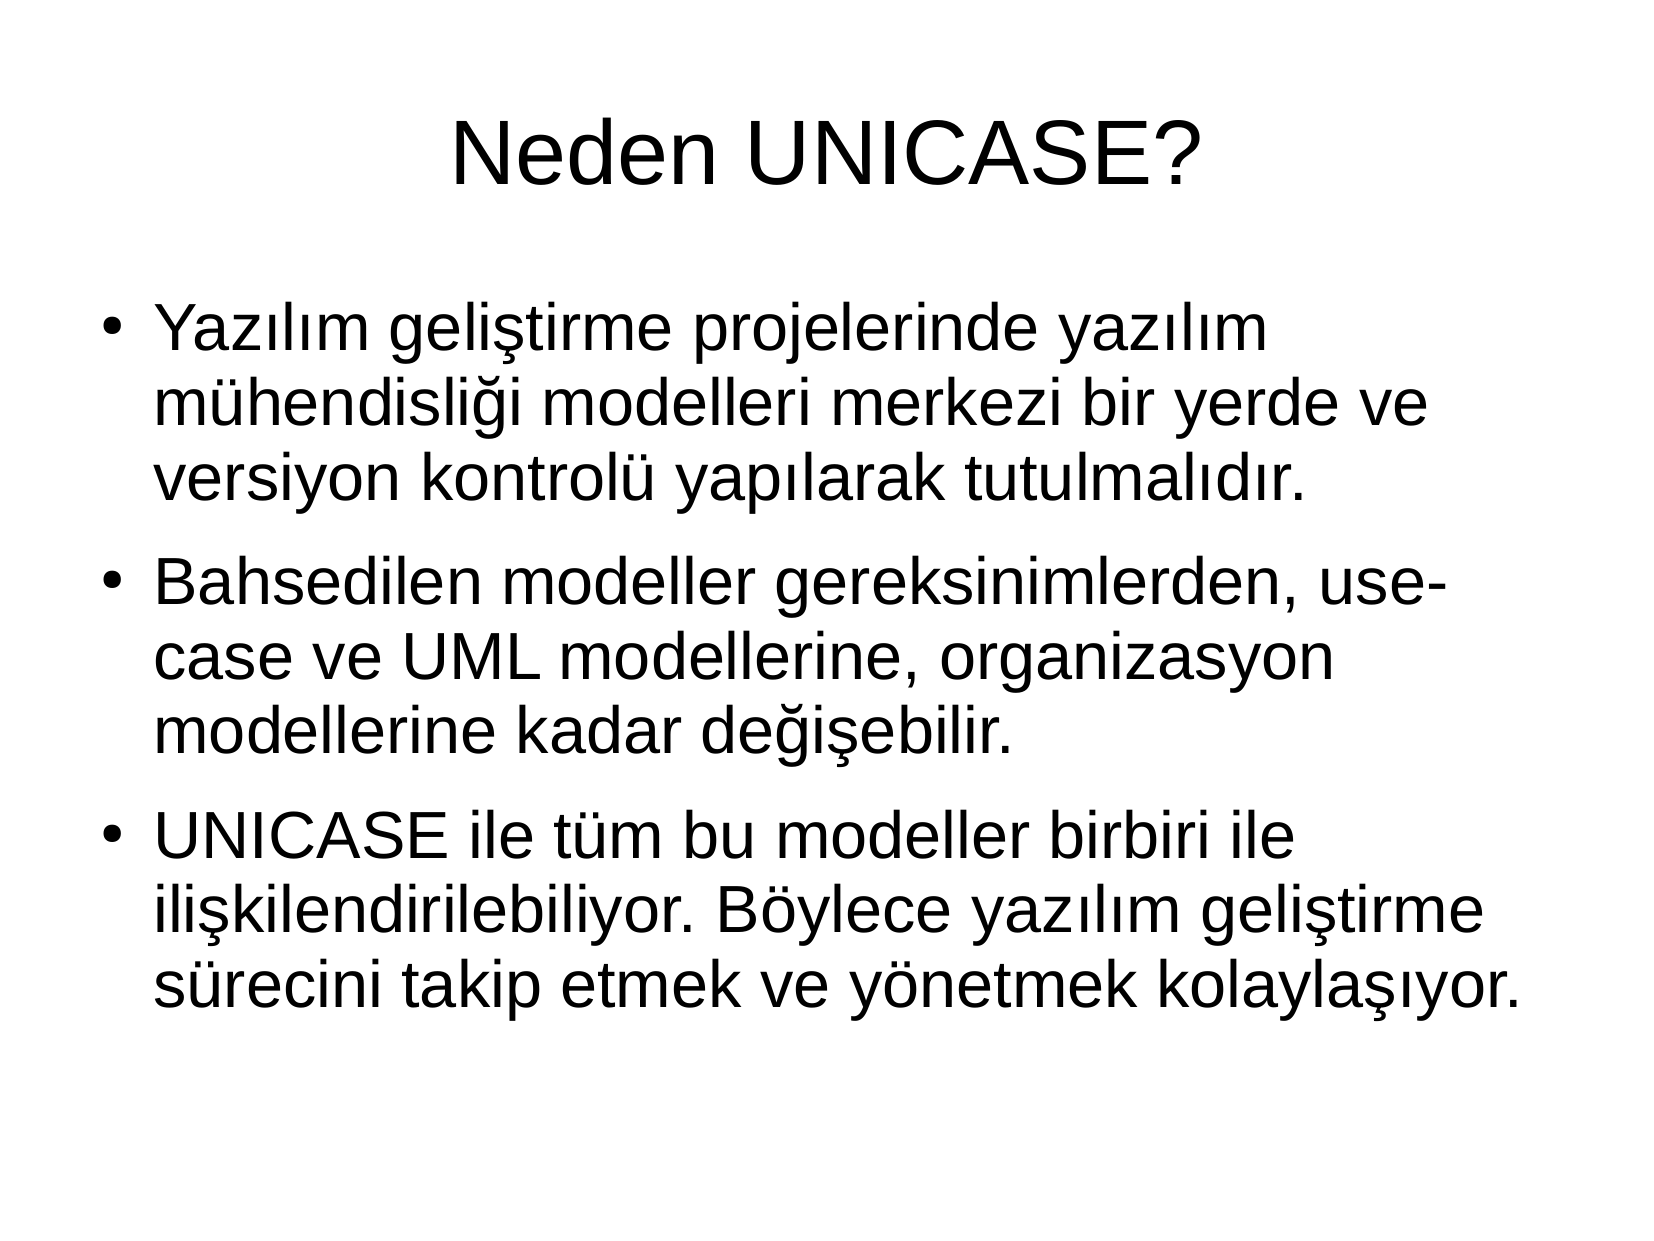

# Neden UNICASE?
Yazılım geliştirme projelerinde yazılım mühendisliği modelleri merkezi bir yerde ve versiyon kontrolü yapılarak tutulmalıdır.
Bahsedilen modeller gereksinimlerden, use-case ve UML modellerine, organizasyon modellerine kadar değişebilir.
UNICASE ile tüm bu modeller birbiri ile ilişkilendirilebiliyor. Böylece yazılım geliştirme sürecini takip etmek ve yönetmek kolaylaşıyor.